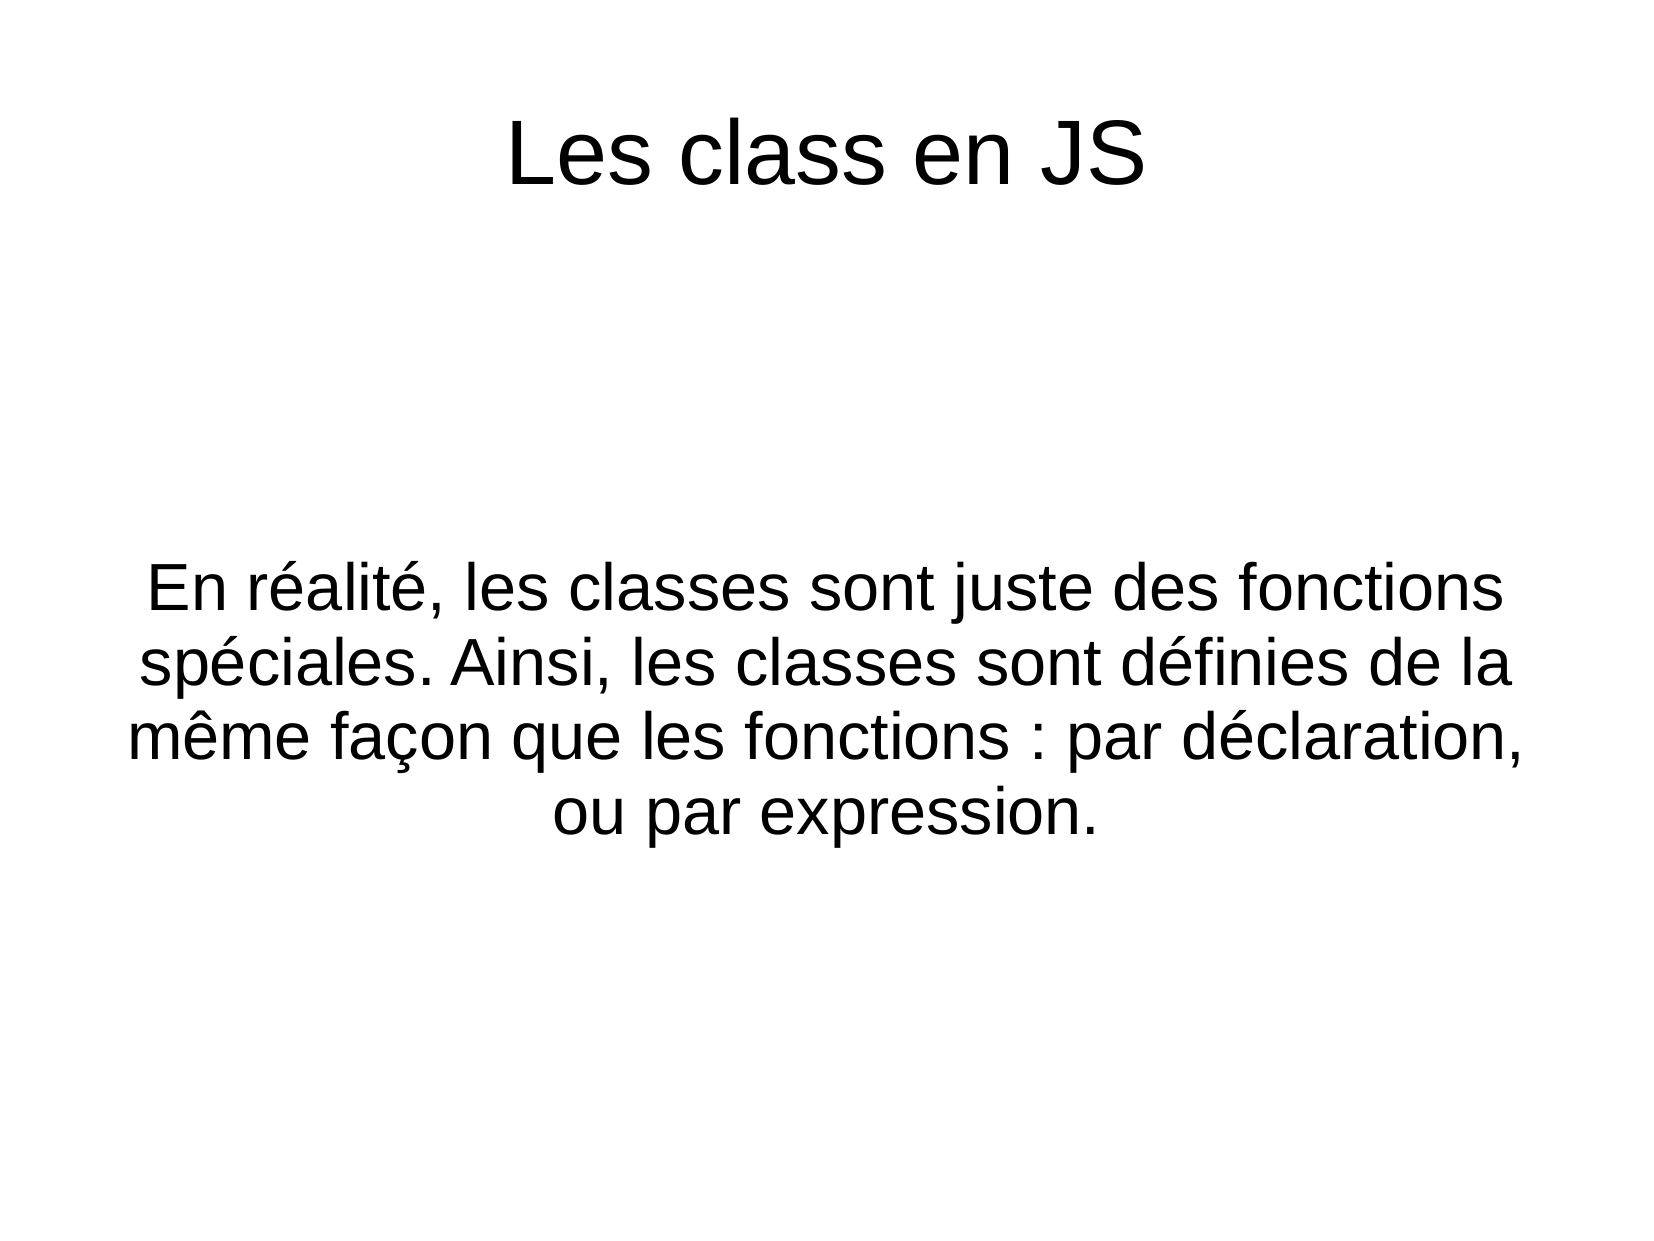

# Les class en JS
En réalité, les classes sont juste des fonctions spéciales. Ainsi, les classes sont définies de la même façon que les fonctions : par déclaration, ou par expression.